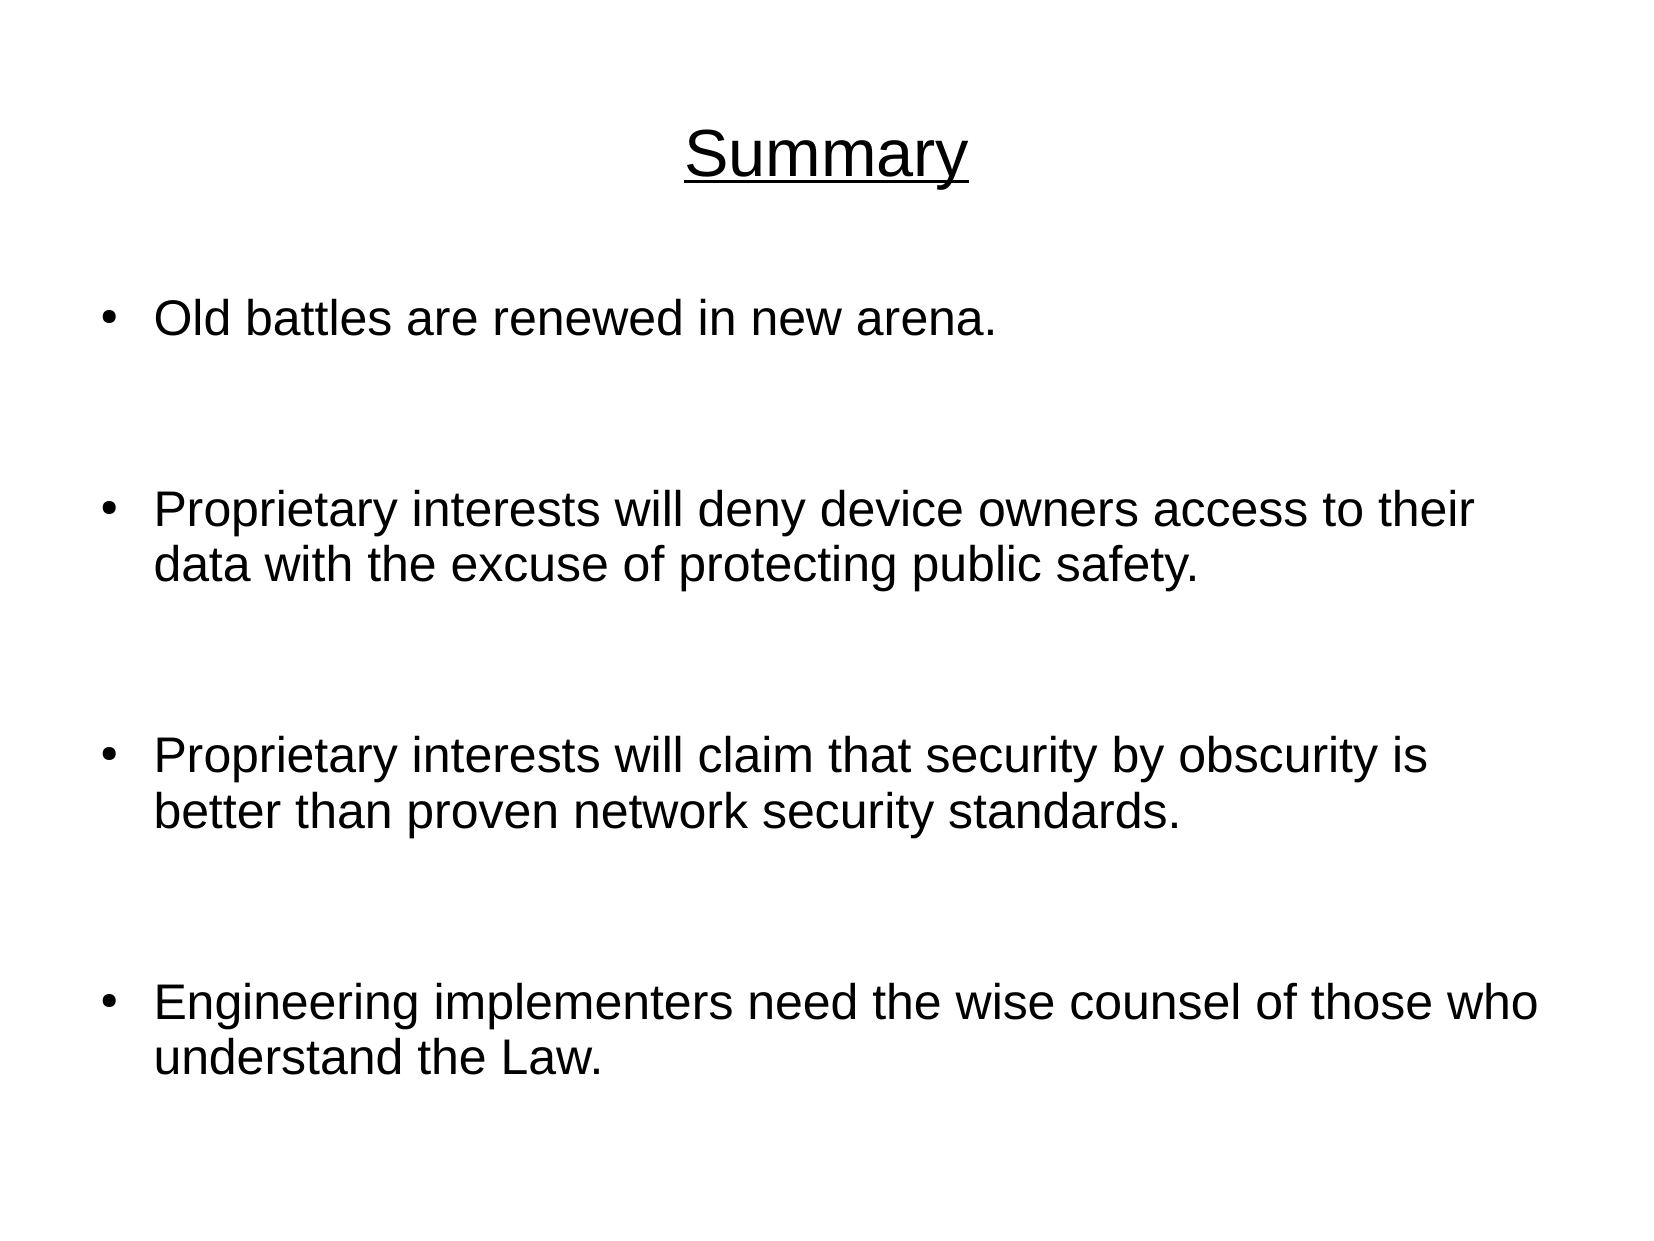

# Summary
Old battles are renewed in new arena.
Proprietary interests will deny device owners access to their data with the excuse of protecting public safety.
Proprietary interests will claim that security by obscurity is better than proven network security standards.
Engineering implementers need the wise counsel of those who understand the Law.